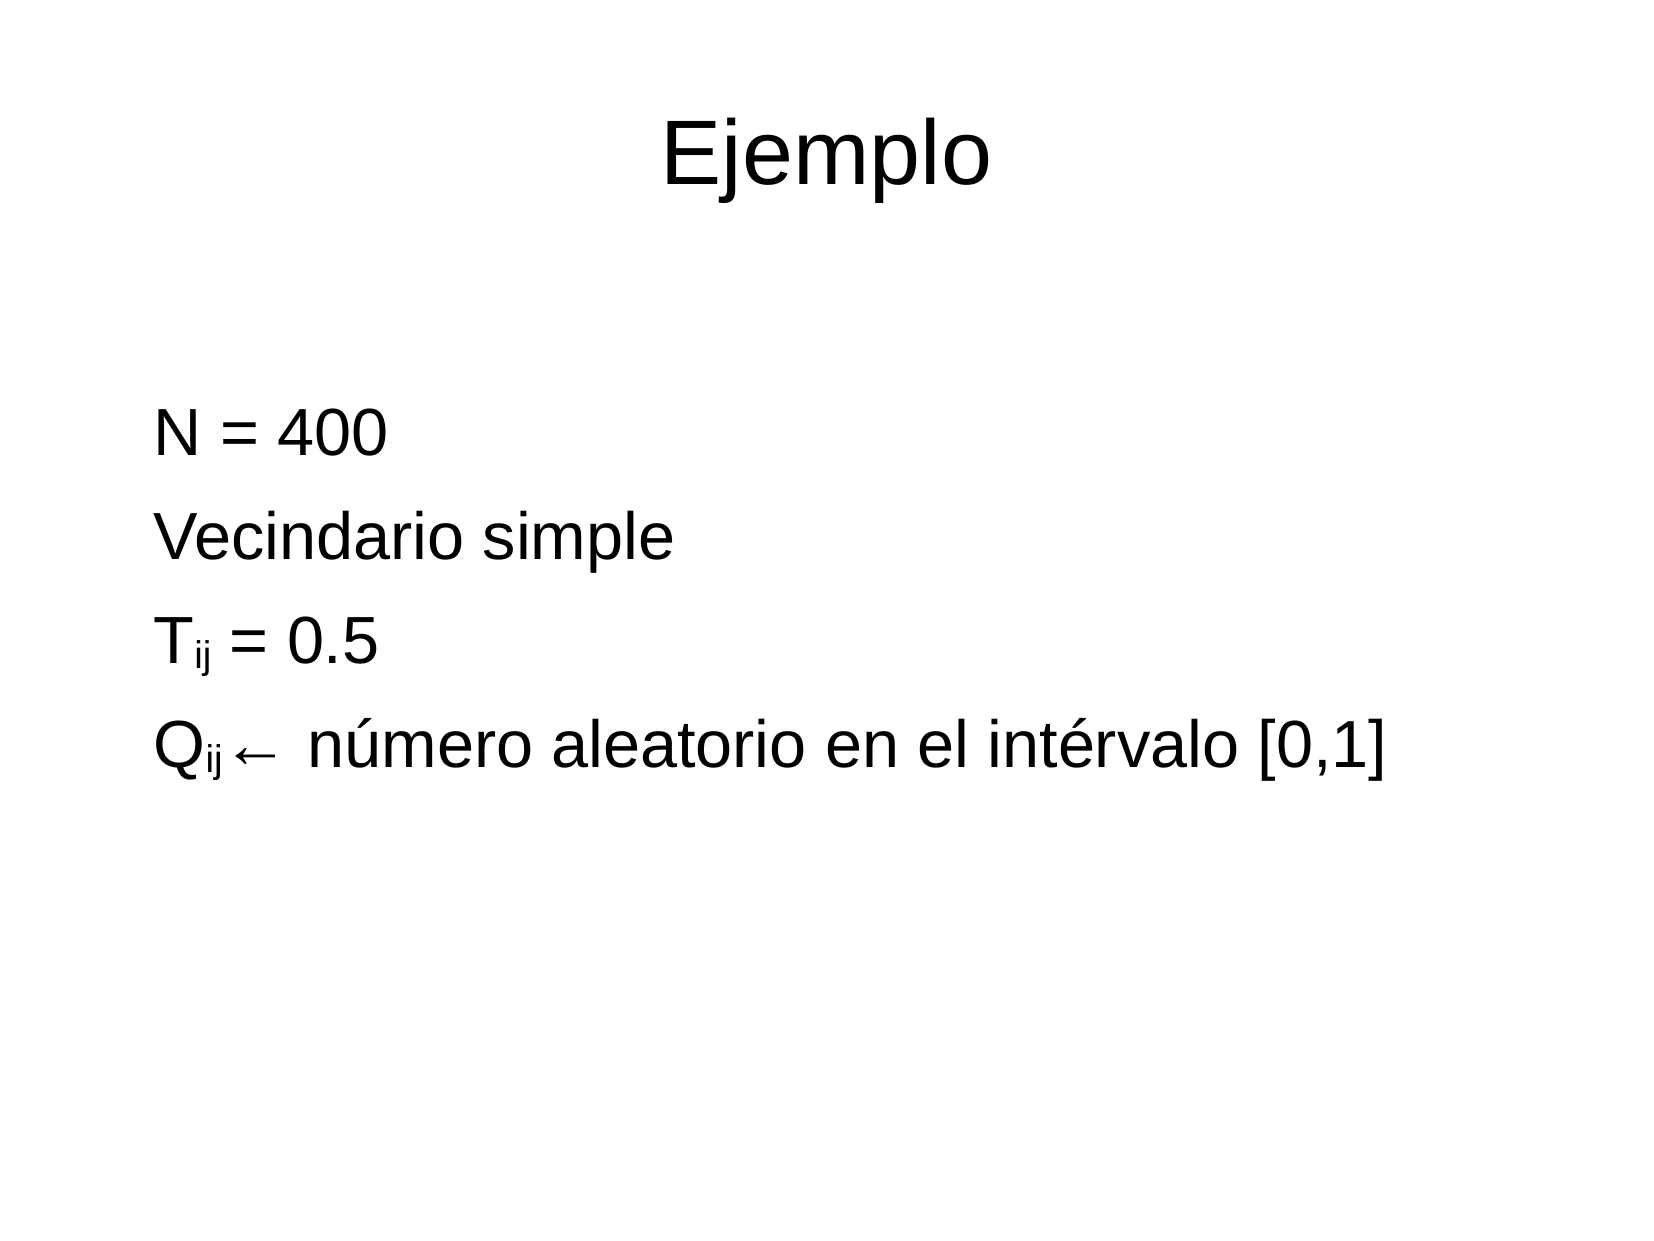

# Ejemplo
N = 400
Vecindario simple
Tij = 0.5
Qij← número aleatorio en el intérvalo [0,1]